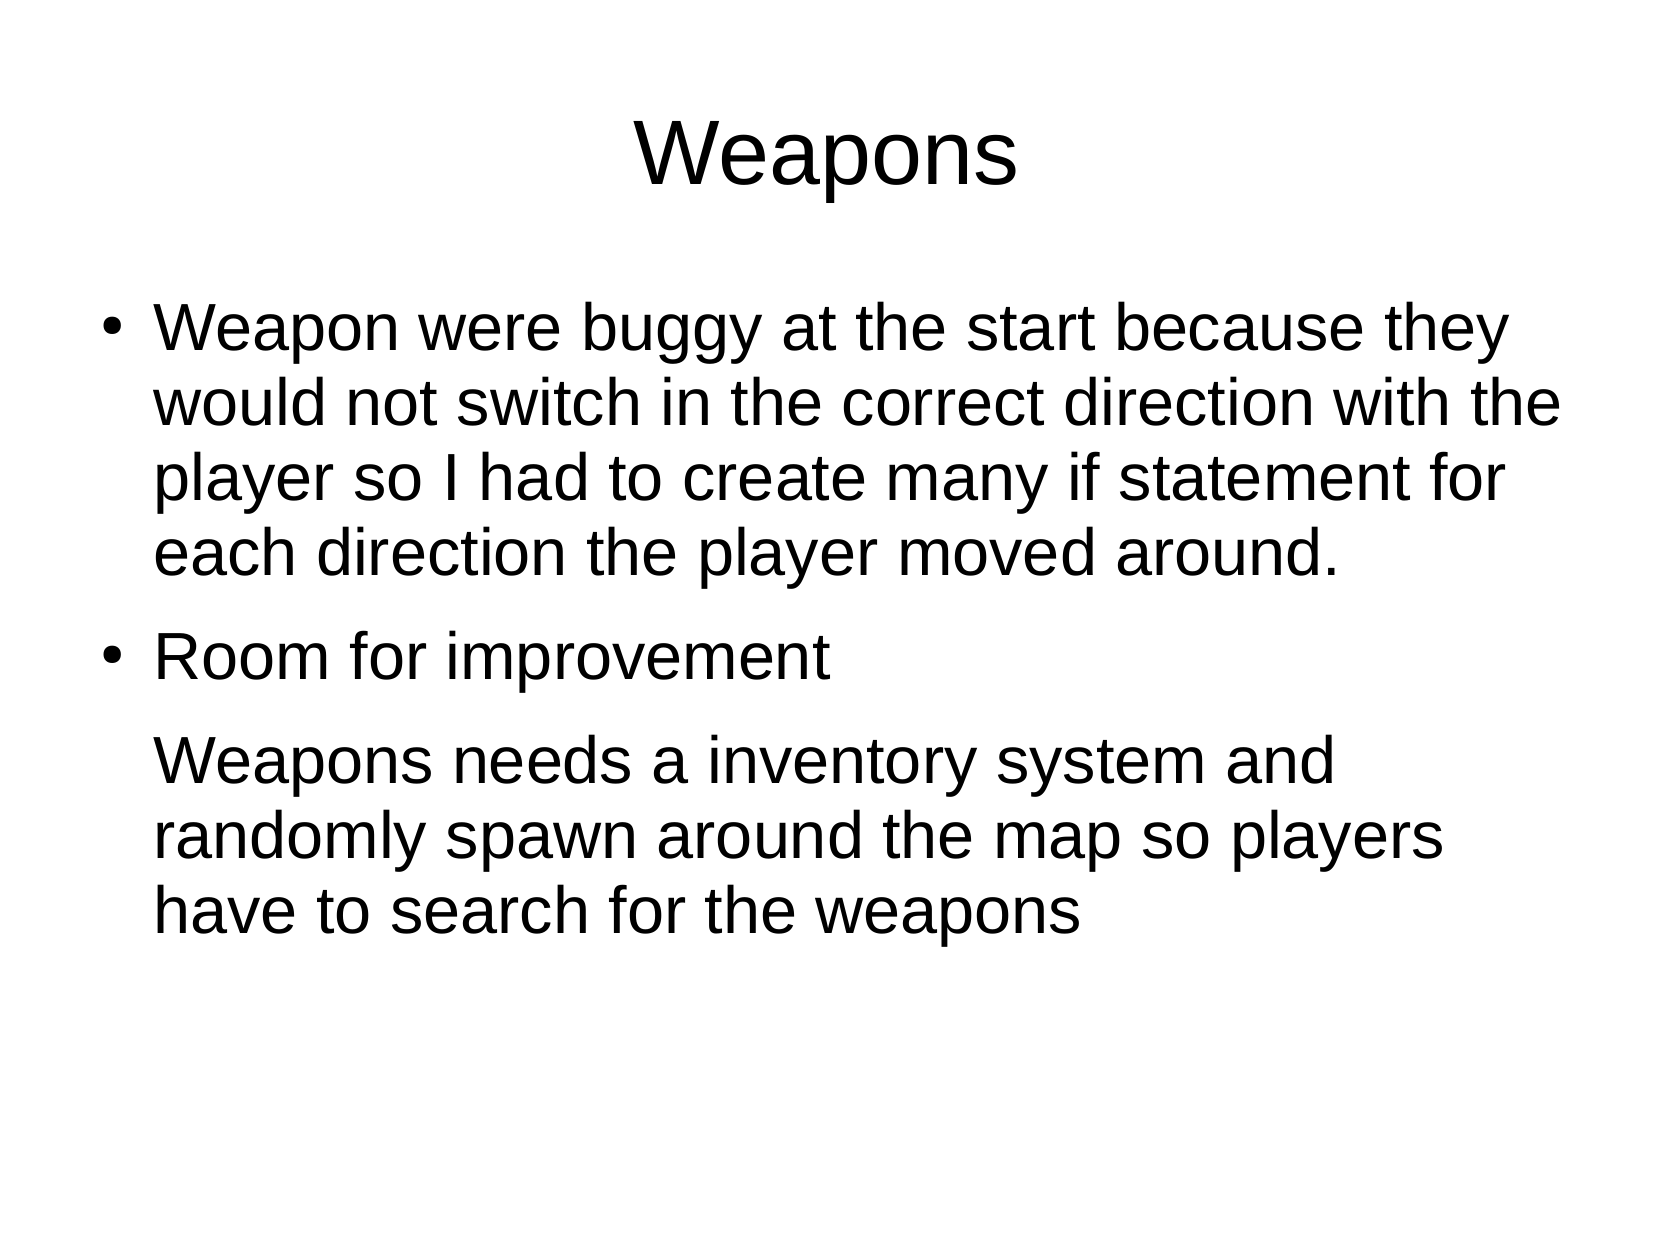

# Weapons
Weapon were buggy at the start because they would not switch in the correct direction with the player so I had to create many if statement for each direction the player moved around.
Room for improvement
Weapons needs a inventory system and randomly spawn around the map so players have to search for the weapons